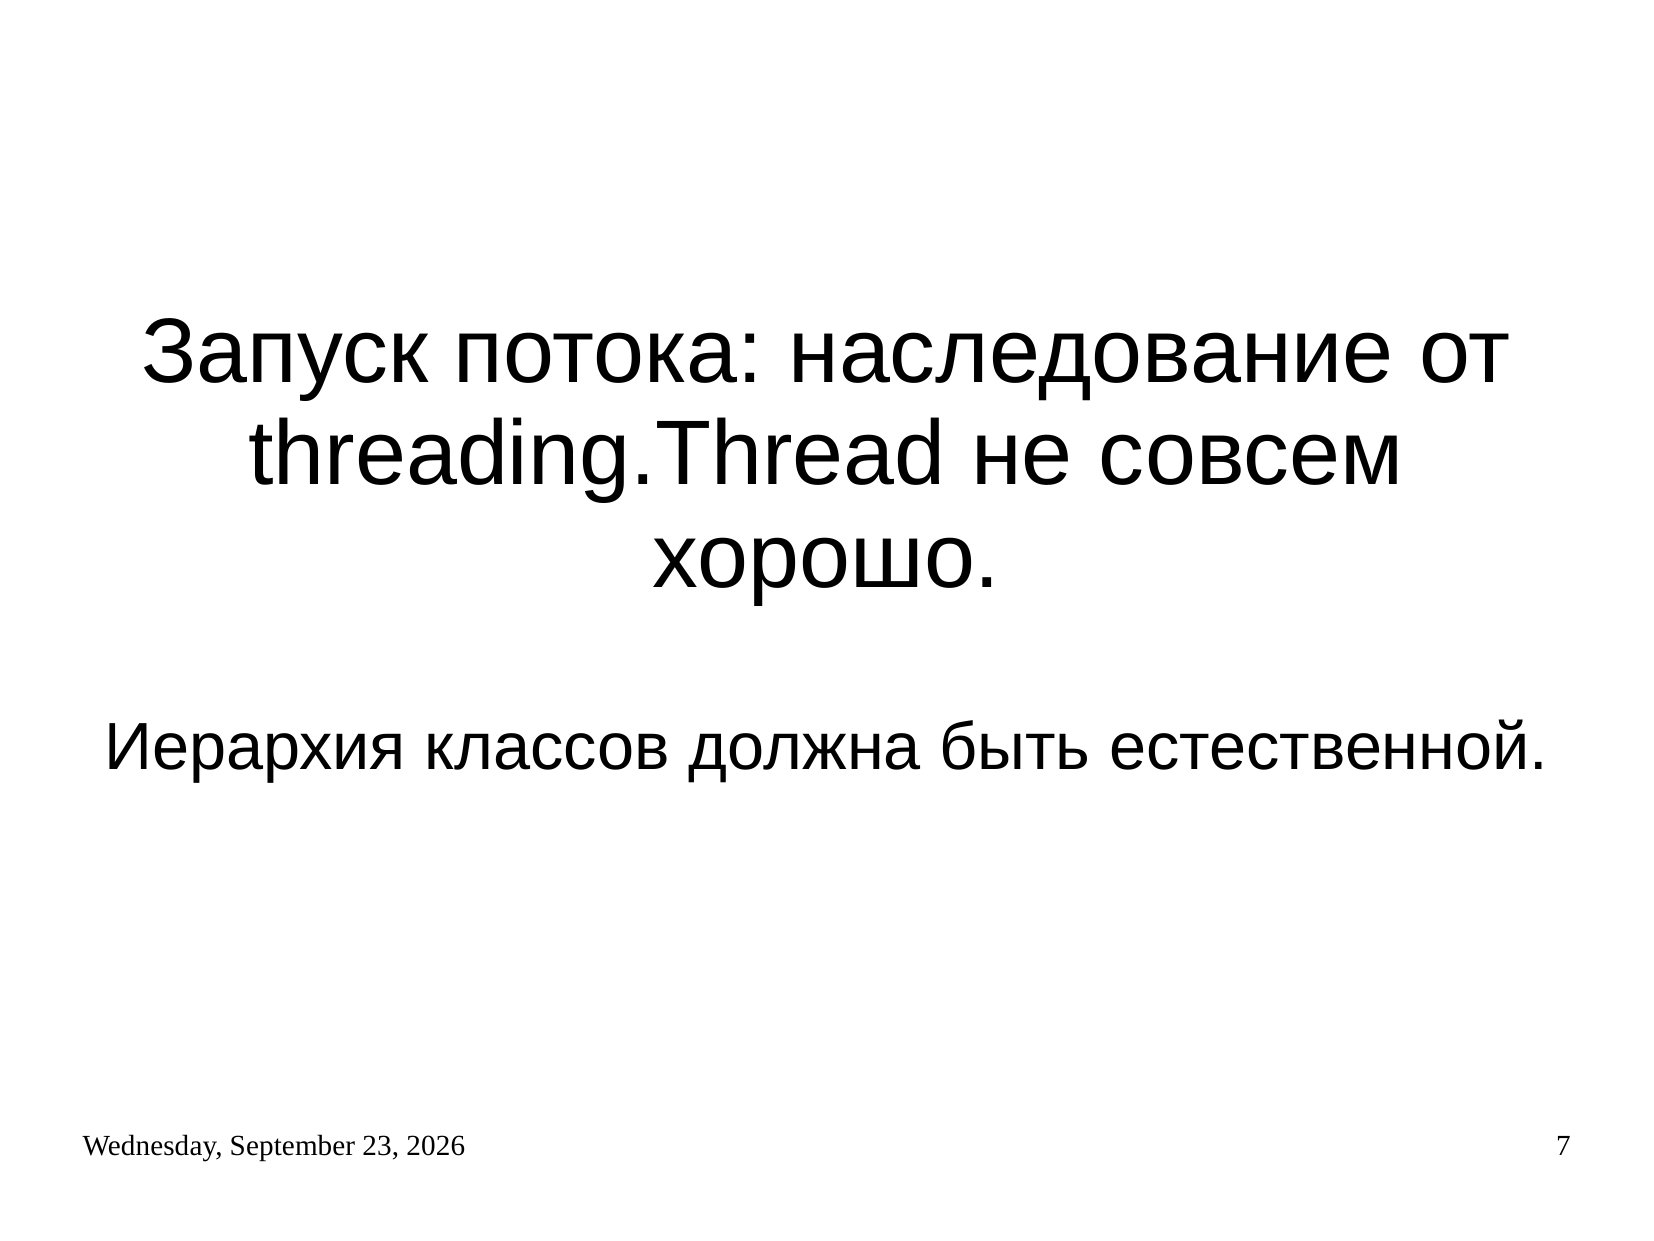

# Запуск потока: наследование от threading.Thread не совсем хорошо.
Иерархия классов должна быть естественной.
7